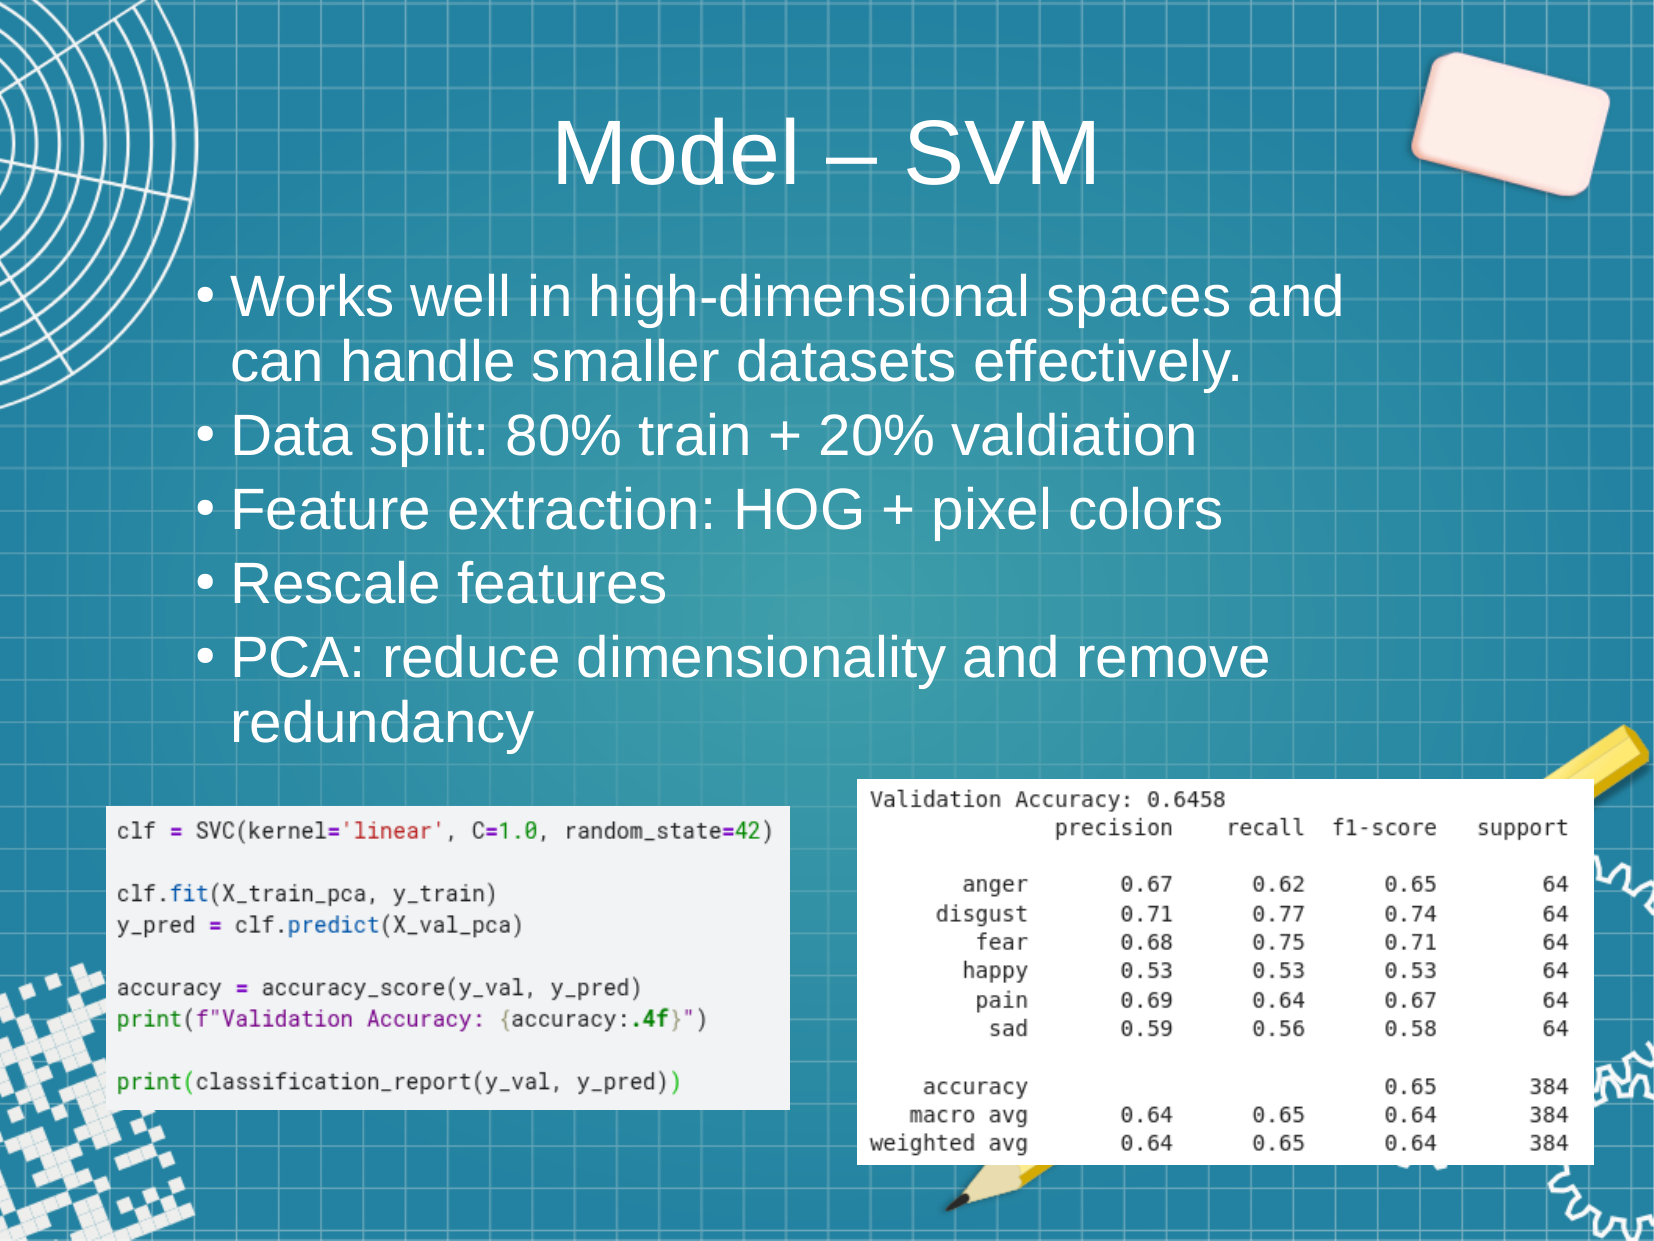

# Model – SVM
Works well in high-dimensional spaces and can handle smaller datasets effectively.
Data split: 80% train + 20% valdiation
Feature extraction: HOG + pixel colors
Rescale features
PCA: reduce dimensionality and remove redundancy